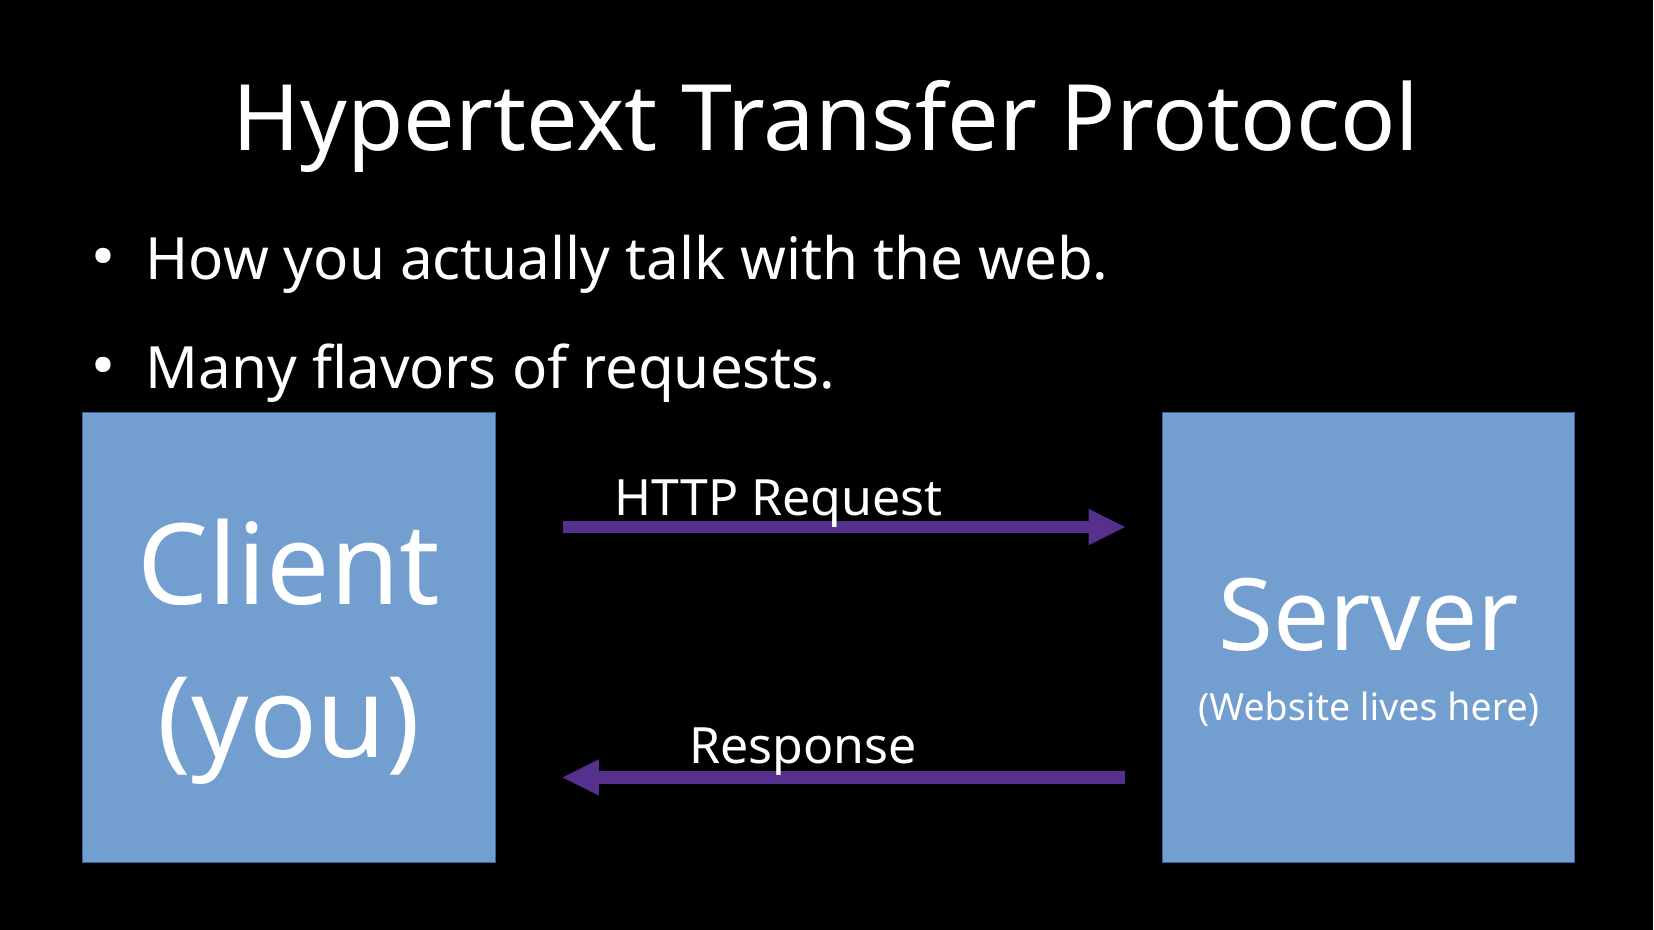

# Hypertext Transfer Protocol
How you actually talk with the web.
Many flavors of requests.
Client
(you)
Server
(Website lives here)
HTTP Request
Response